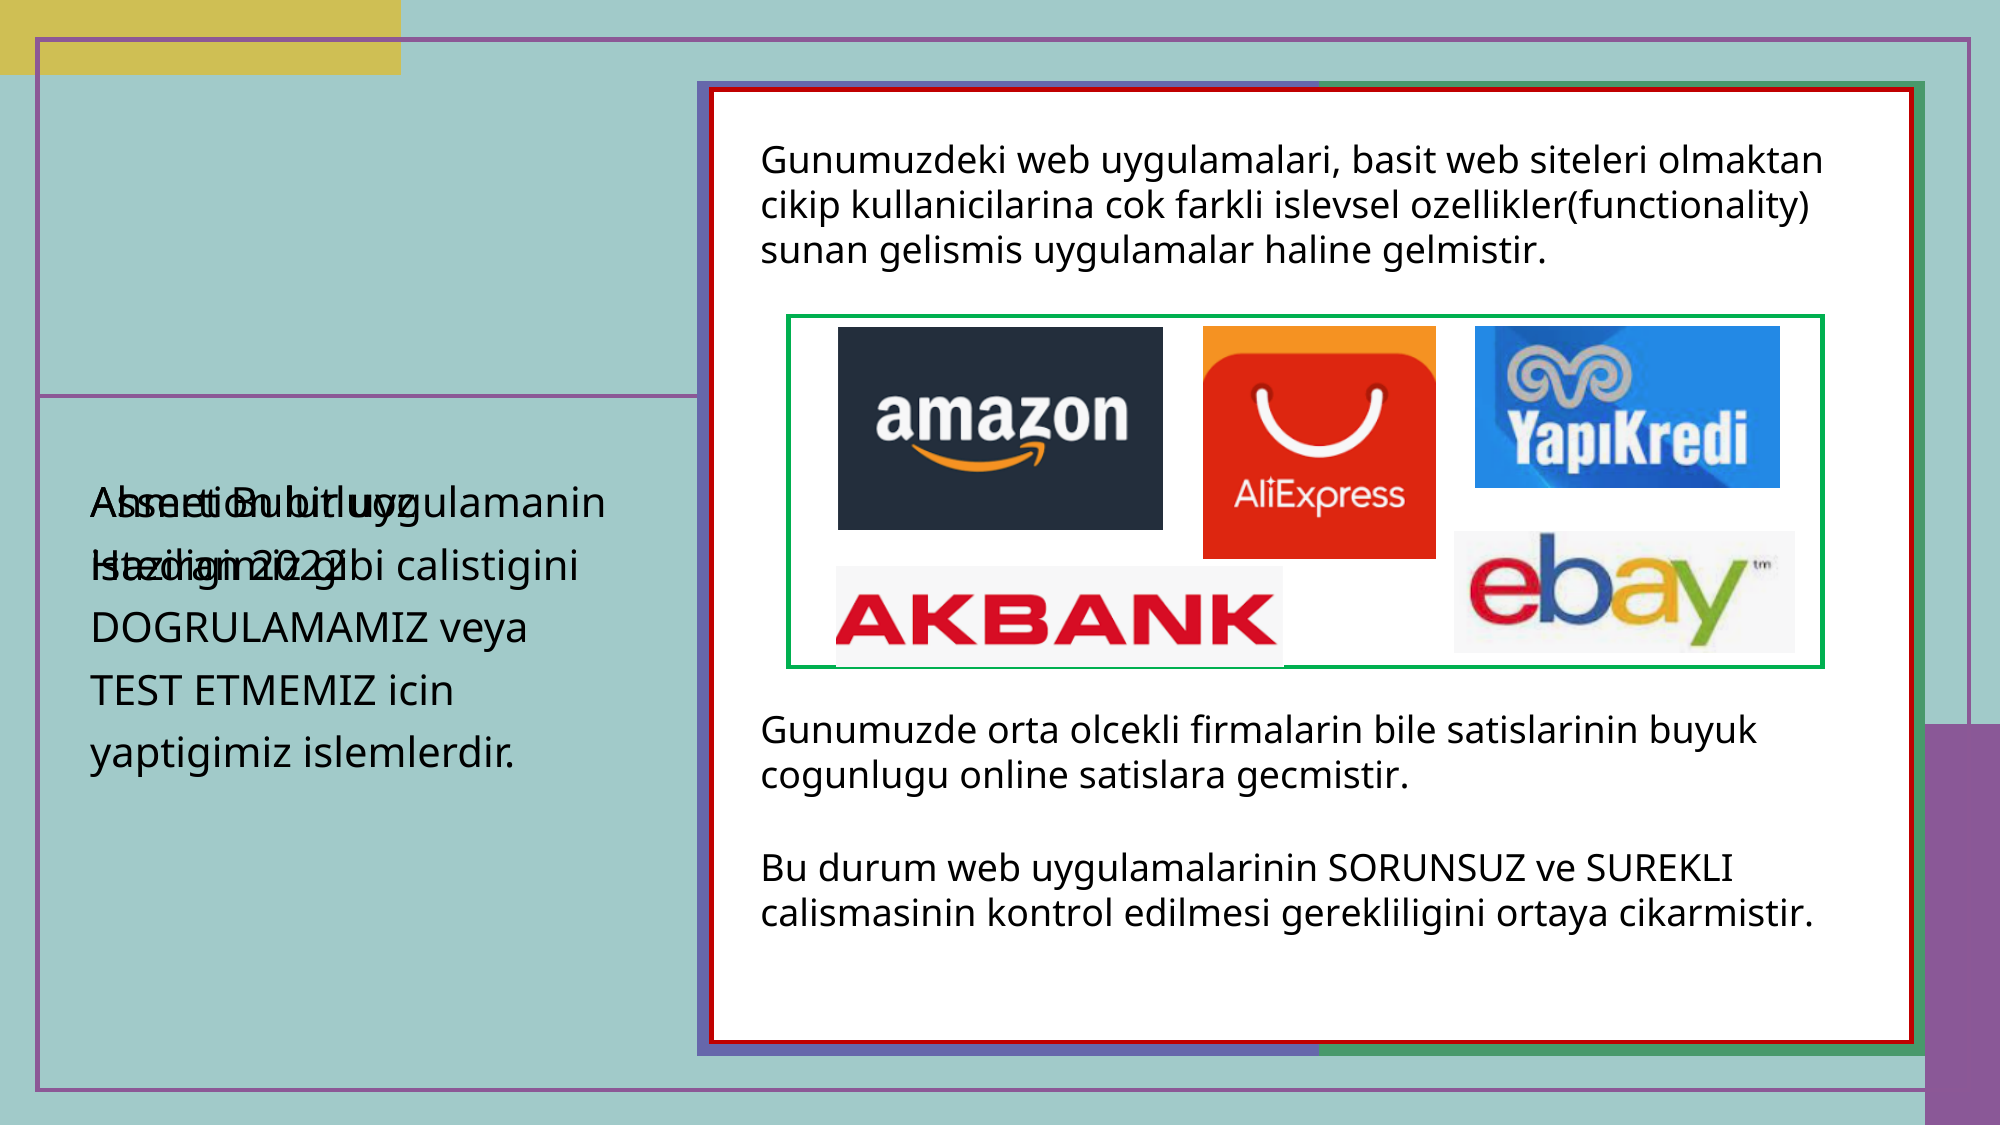

Gunumuzdeki web uygulamalari, basit web siteleri olmaktan cikip kullanicilarina cok farkli islevsel ozellikler(functionality) sunan gelismis uygulamalar haline gelmistir.
# Assertion Nedir ?
Assertion bir uygulamanin istedigimiz gibi calistigini DOGRULAMAMIZ veya TEST ETMEMIZ icin yaptigimiz islemlerdir.
Ahmet Bulutluoz Haziran 2022
Gunumuzde orta olcekli firmalarin bile satislarinin buyuk cogunlugu online satislara gecmistir.
Bu durum web uygulamalarinin SORUNSUZ ve SUREKLI calismasinin kontrol edilmesi gerekliligini ortaya cikarmistir.